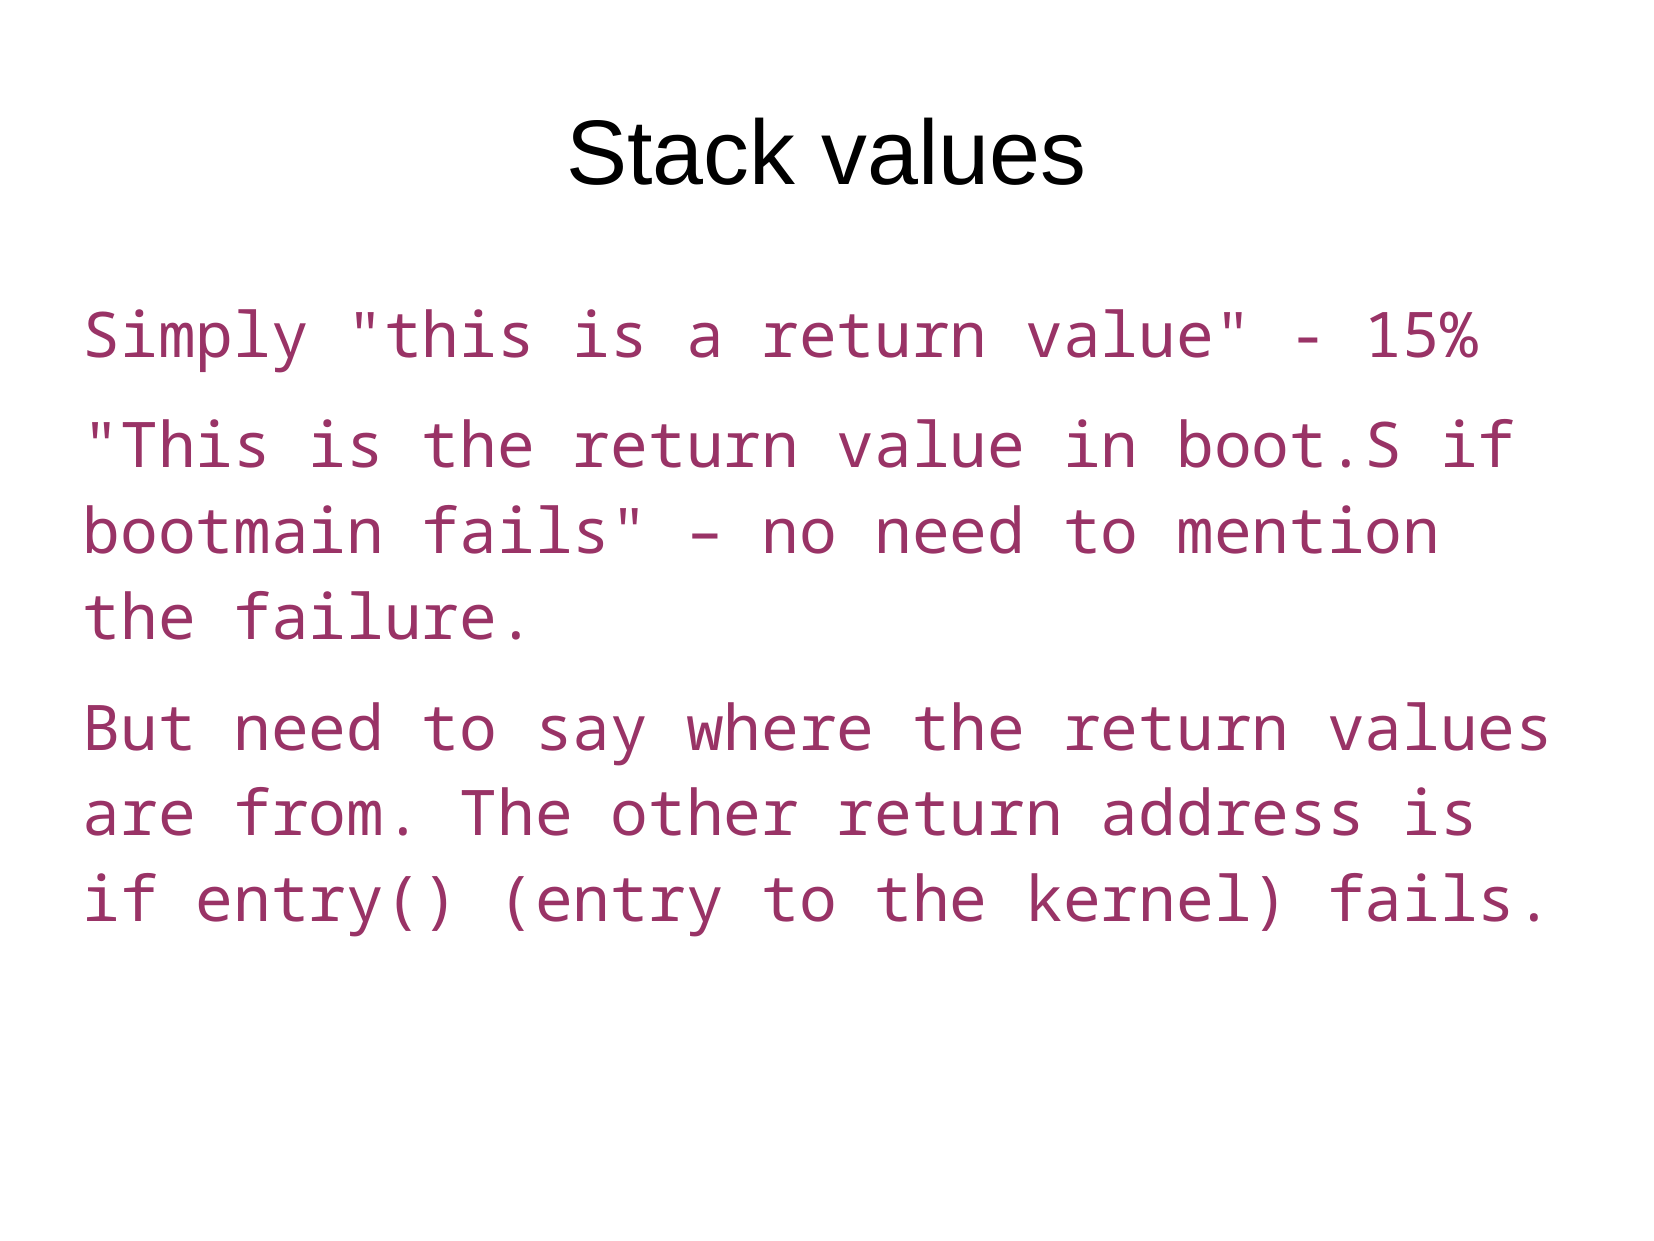

Stack values
# Simply "this is a return value" - 15%
"This is the return value in boot.S if bootmain fails" – no need to mention the failure.
But need to say where the return values are from. The other return address is if entry() (entry to the kernel) fails.